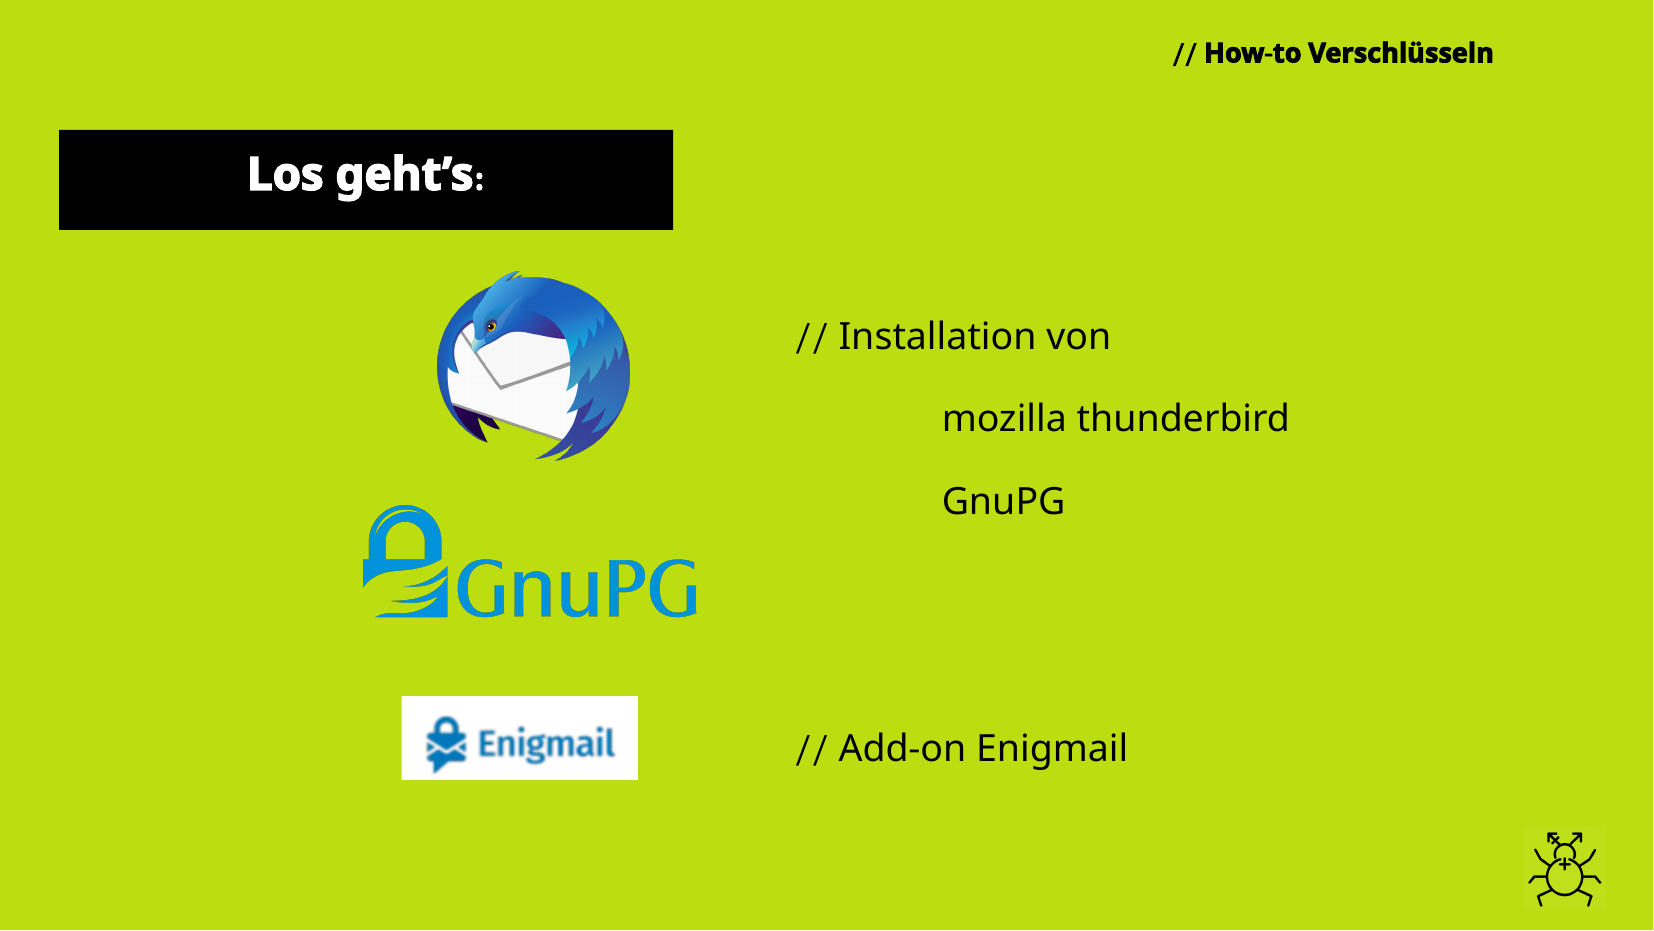

// How-to Verschlüsseln
# Los geht’s:
// Installation von
		mozilla thunderbird
		GnuPG
// Add-on Enigmail